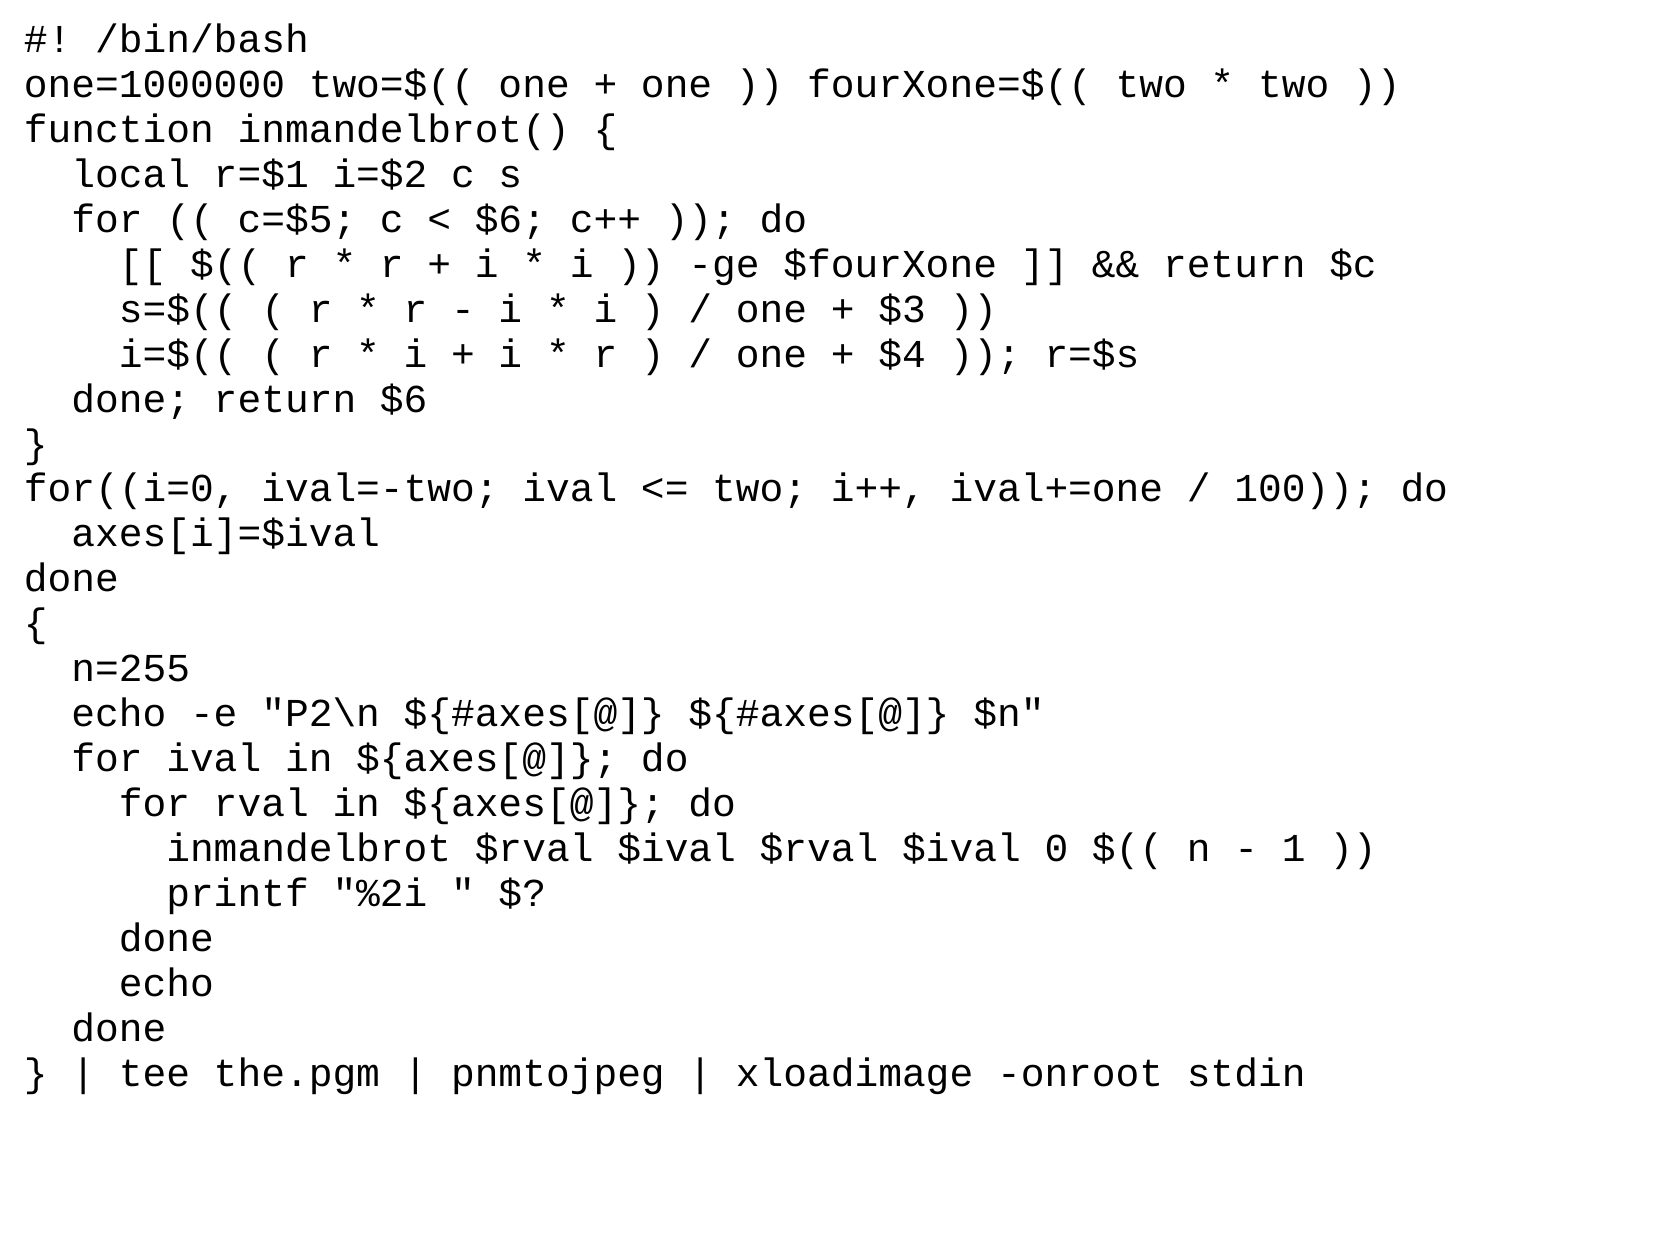

# #! /bin/bash one=1000000 two=$(( one + one )) fourXone=$(( two * two )) function inmandelbrot() {   local r=$1 i=$2 c s   for (( c=$5; c < $6; c++ )); do     [[ $(( r * r + i * i )) -ge $fourXone ]] && return $c     s=$(( ( r * r - i * i ) / one + $3 ))     i=$(( ( r * i + i * r ) / one + $4 )); r=$s   done; return $6 } for((i=0, ival=-two; ival <= two; i++, ival+=one / 100)); do   axes[i]=$ival done {   n=255   echo -e "P2\n ${#axes[@]} ${#axes[@]} $n"   for ival in ${axes[@]}; do     for rval in ${axes[@]}; do       inmandelbrot $rval $ival $rval $ival 0 $(( n - 1 ))       printf "%2i " $?     done     echo   done } | tee the.pgm | pnmtojpeg | xloadimage -onroot stdin